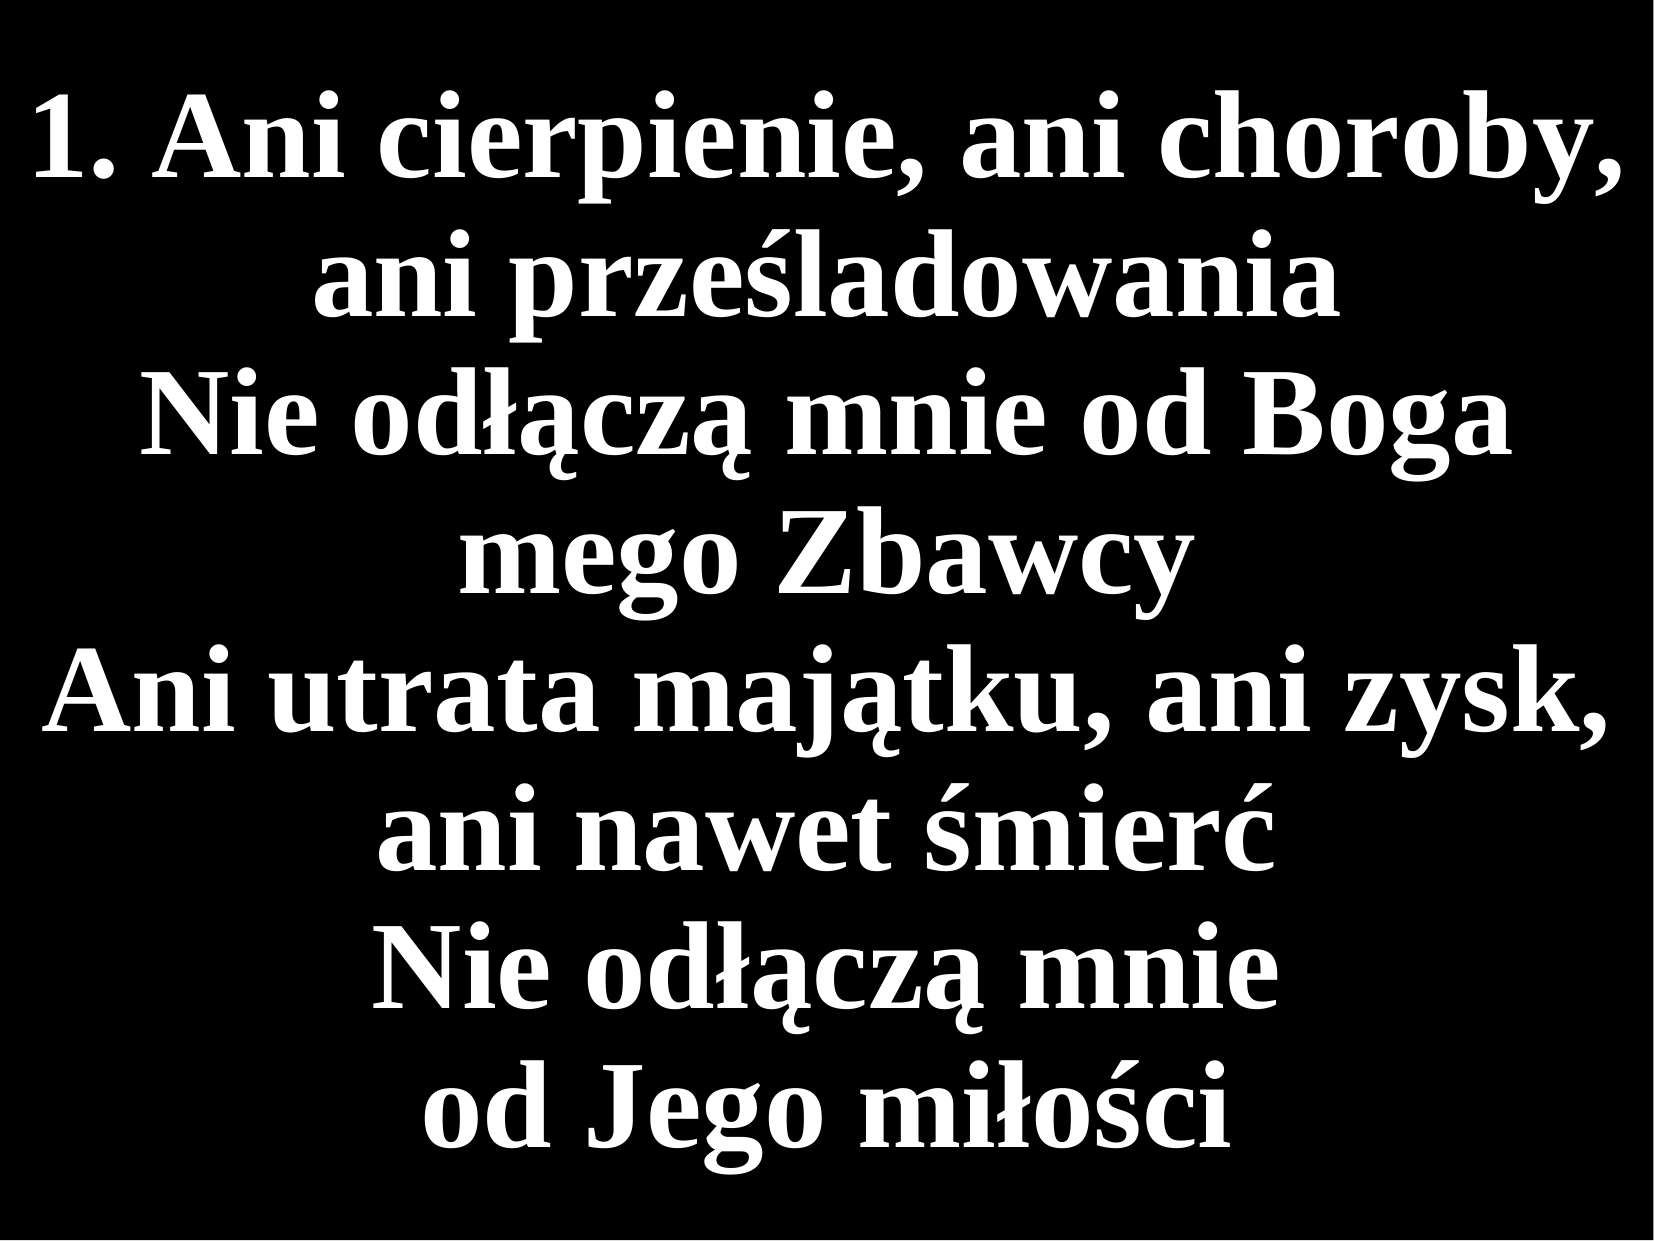

# 1. Ani cierpienie, ani choroby, ani prześladowania Nie odłączą mnie od Boga mego Zbawcy Ani utrata majątku, ani zysk, ani nawet śmierć Nie odłączą mnie od Jego miłości